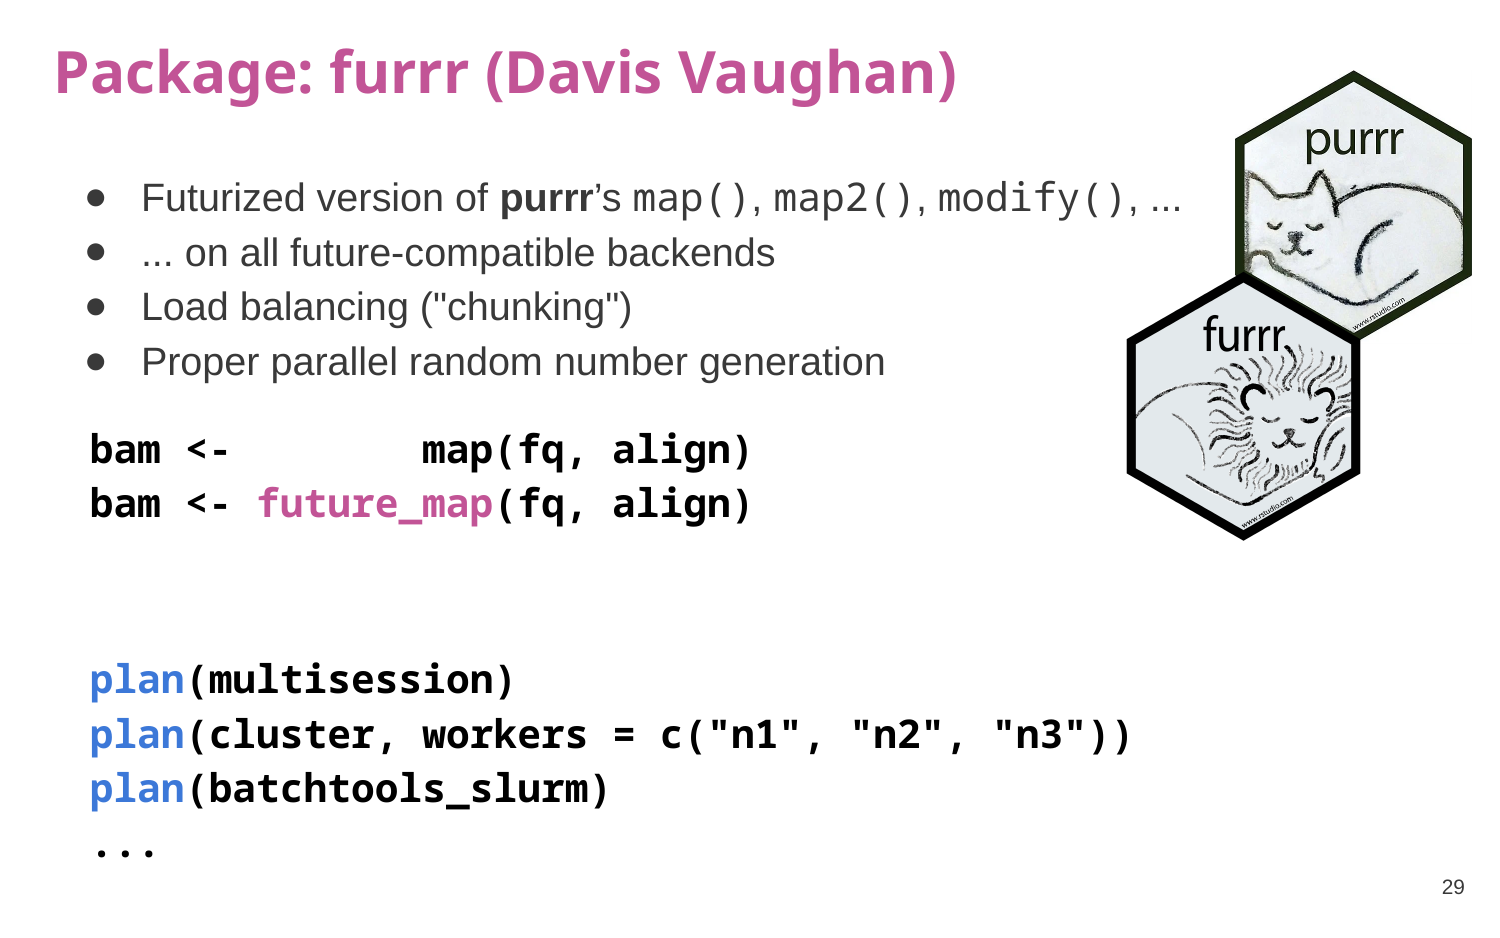

# Package: furrr (Davis Vaughan)
Futurized version of purrr’s map(), map2(), modify(), ...
... on all future-compatible backends
Load balancing ("chunking")
Proper parallel random number generation
 bam <- map(fq, align)
 bam <- future_map(fq, align)
 plan(multisession)
 plan(cluster, workers = c("n1", "n2", "n3"))
 plan(batchtools_slurm)
 ...